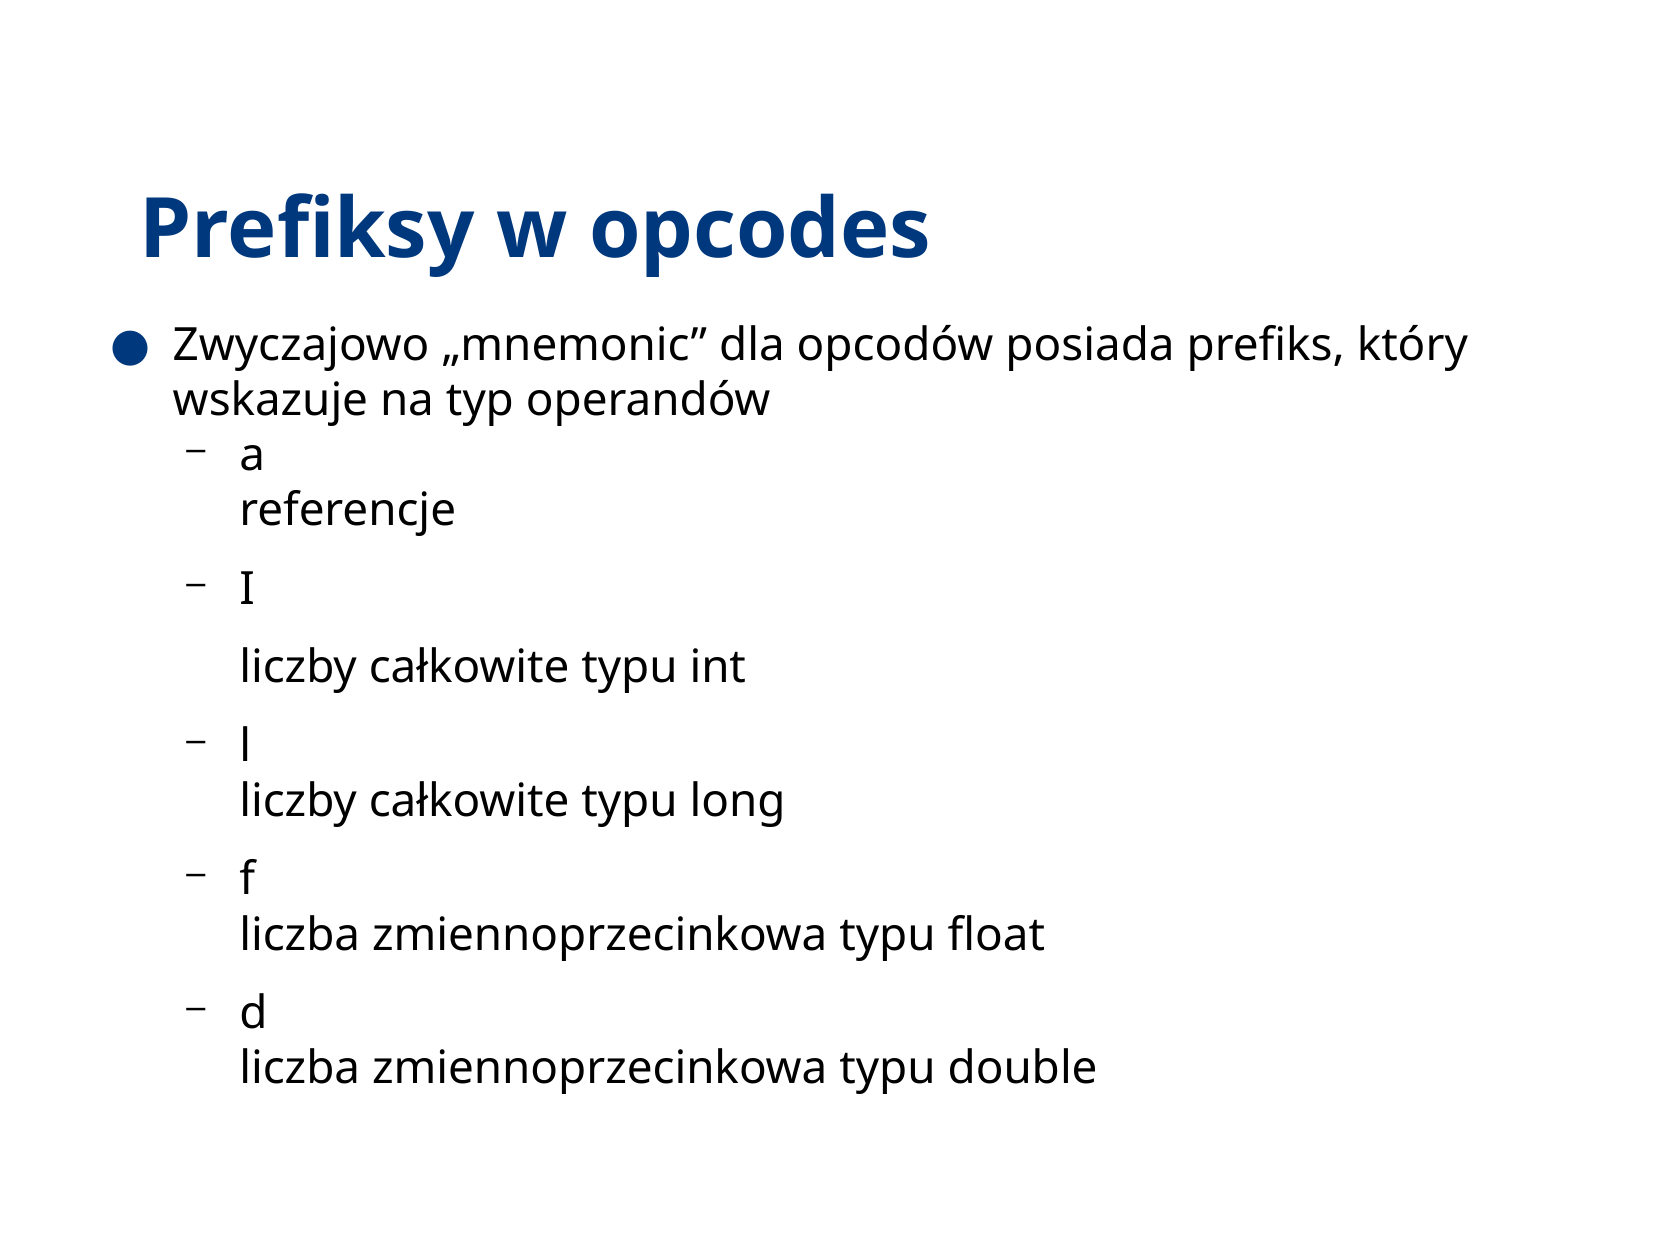

Prefiksy w opcodes
# Zwyczajowo „mnemonic” dla opcodów posiada prefiks, który wskazuje na typ operandów
a
referencje
I
liczby całkowite typu int
l
liczby całkowite typu long
f
liczba zmiennoprzecinkowa typu float
d
liczba zmiennoprzecinkowa typu double